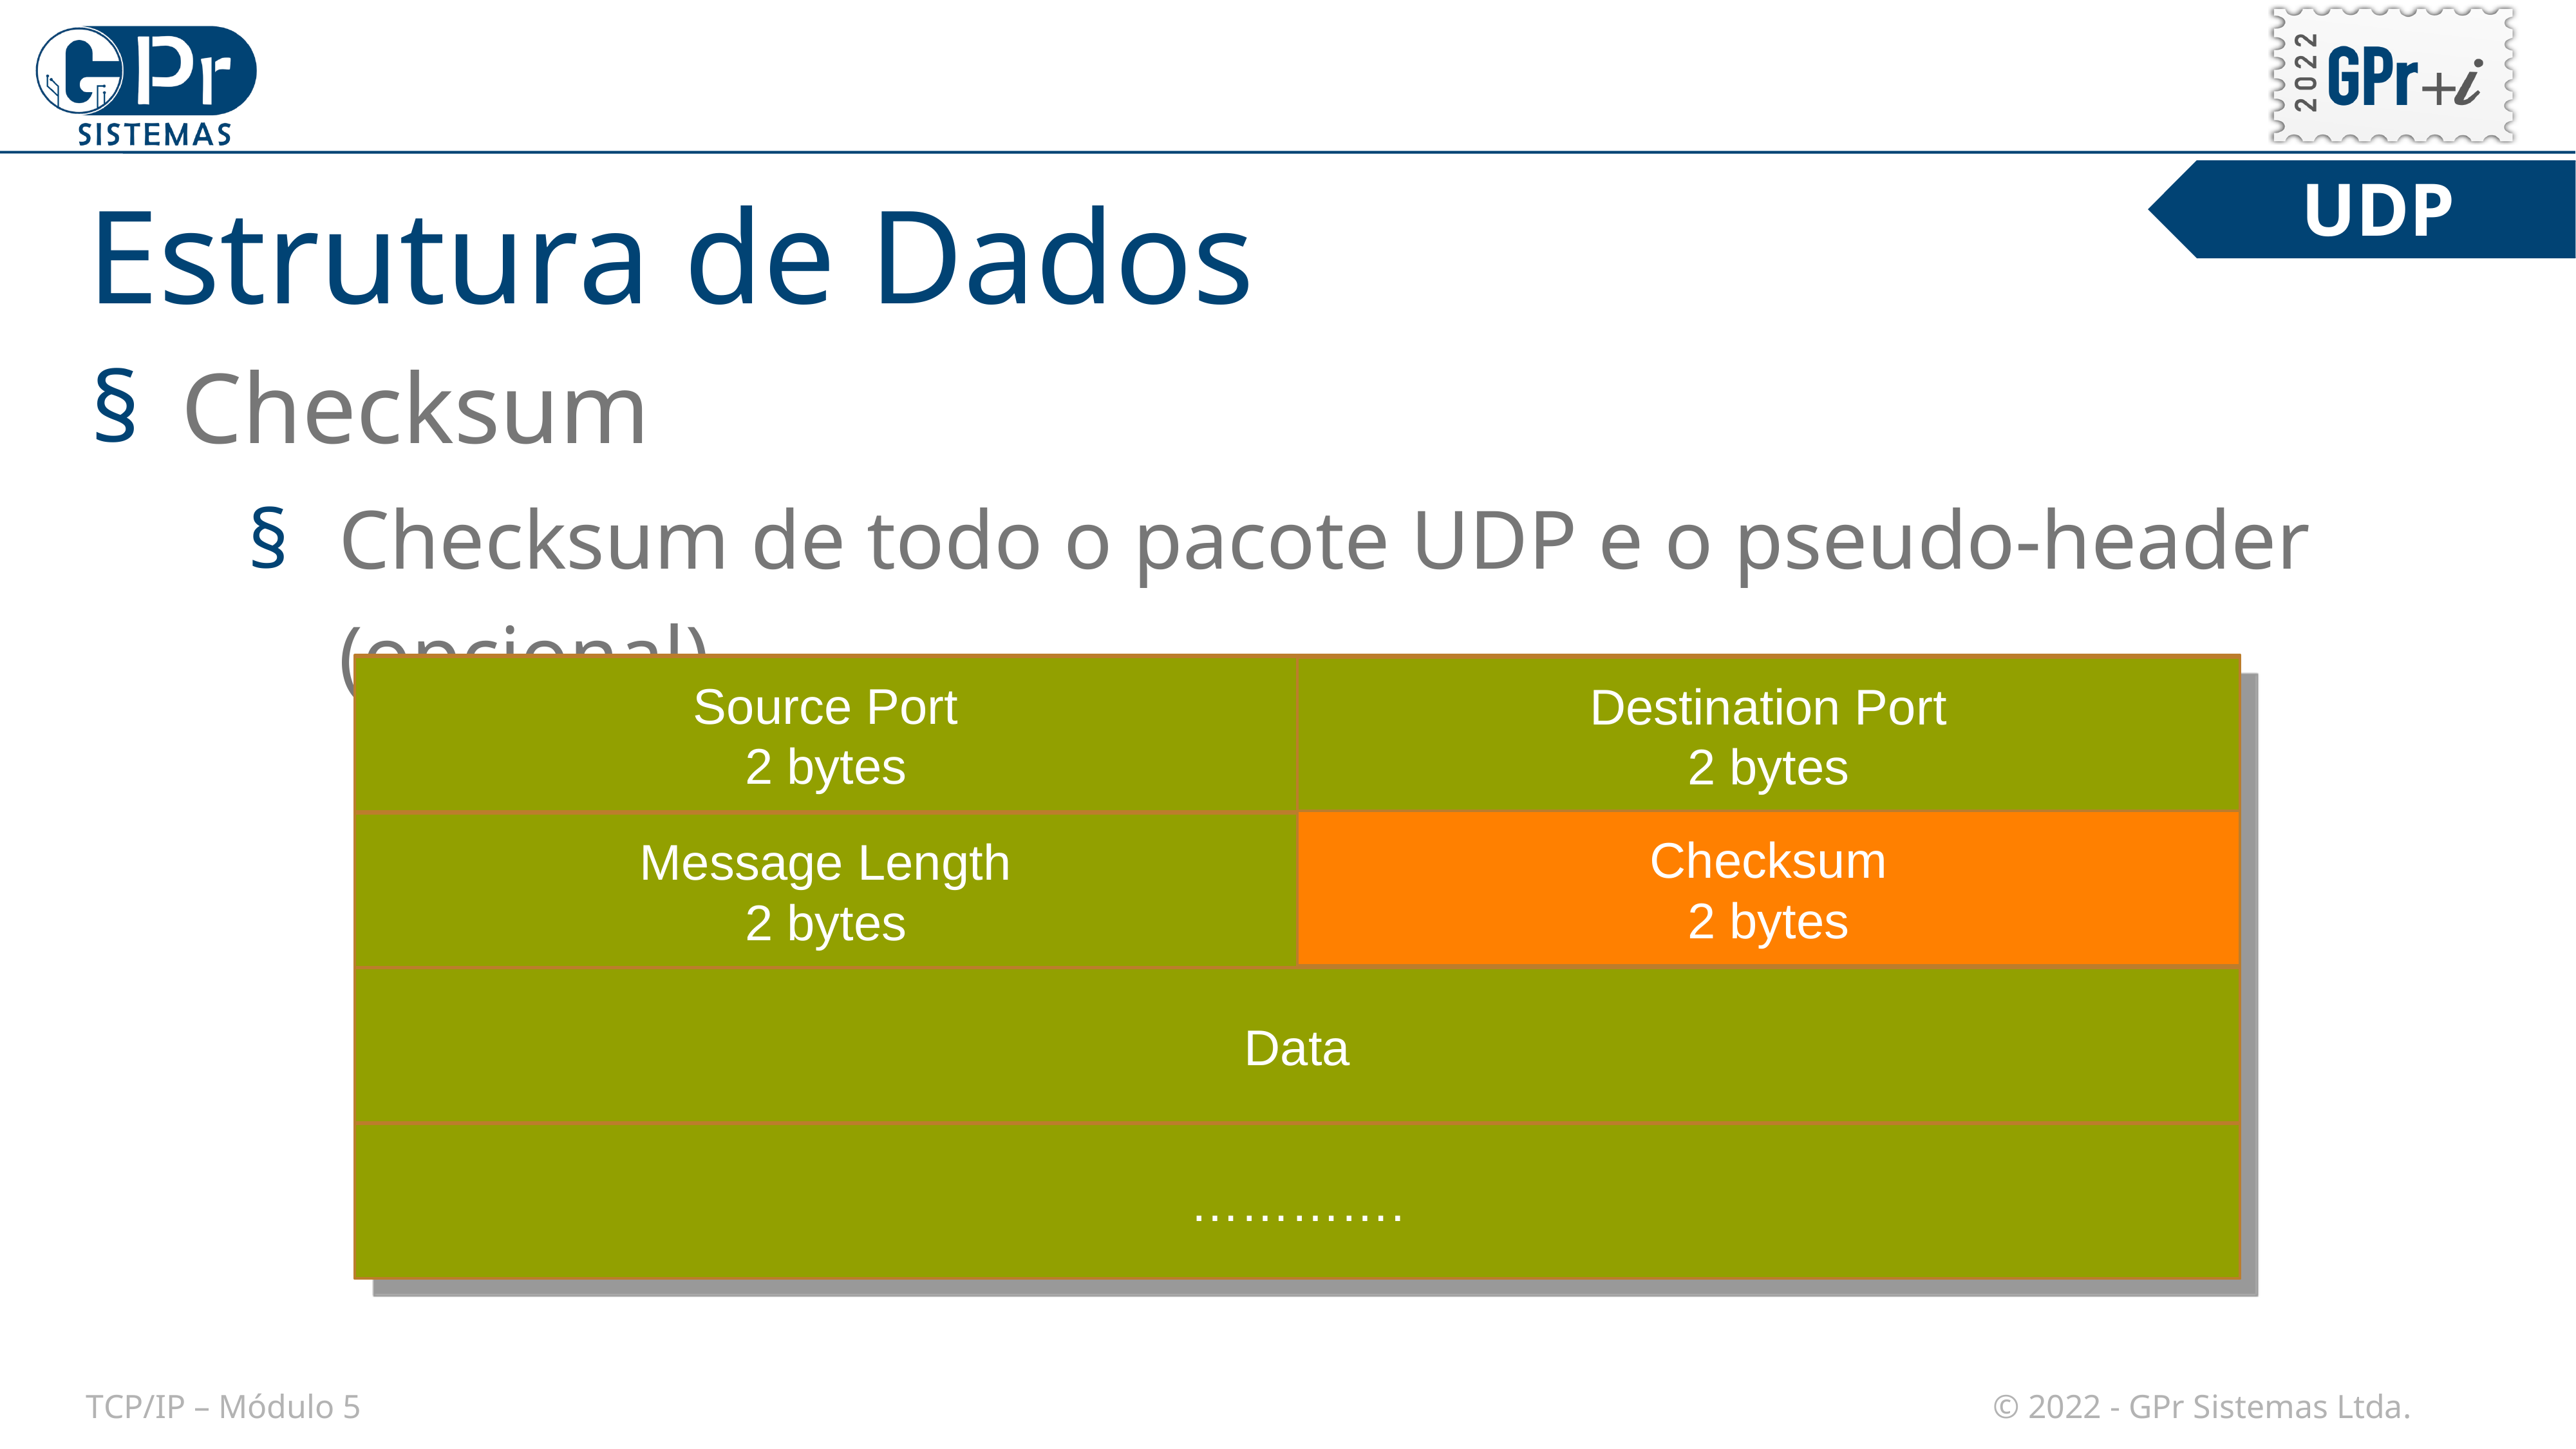

UDP
Estrutura de Dados
# Checksum
Checksum de todo o pacote UDP e o pseudo-header (opcional)
Source Port
2 bytes
Destination Port
2 bytes
Checksum
2 bytes
Message Length
2 bytes
Data
………….